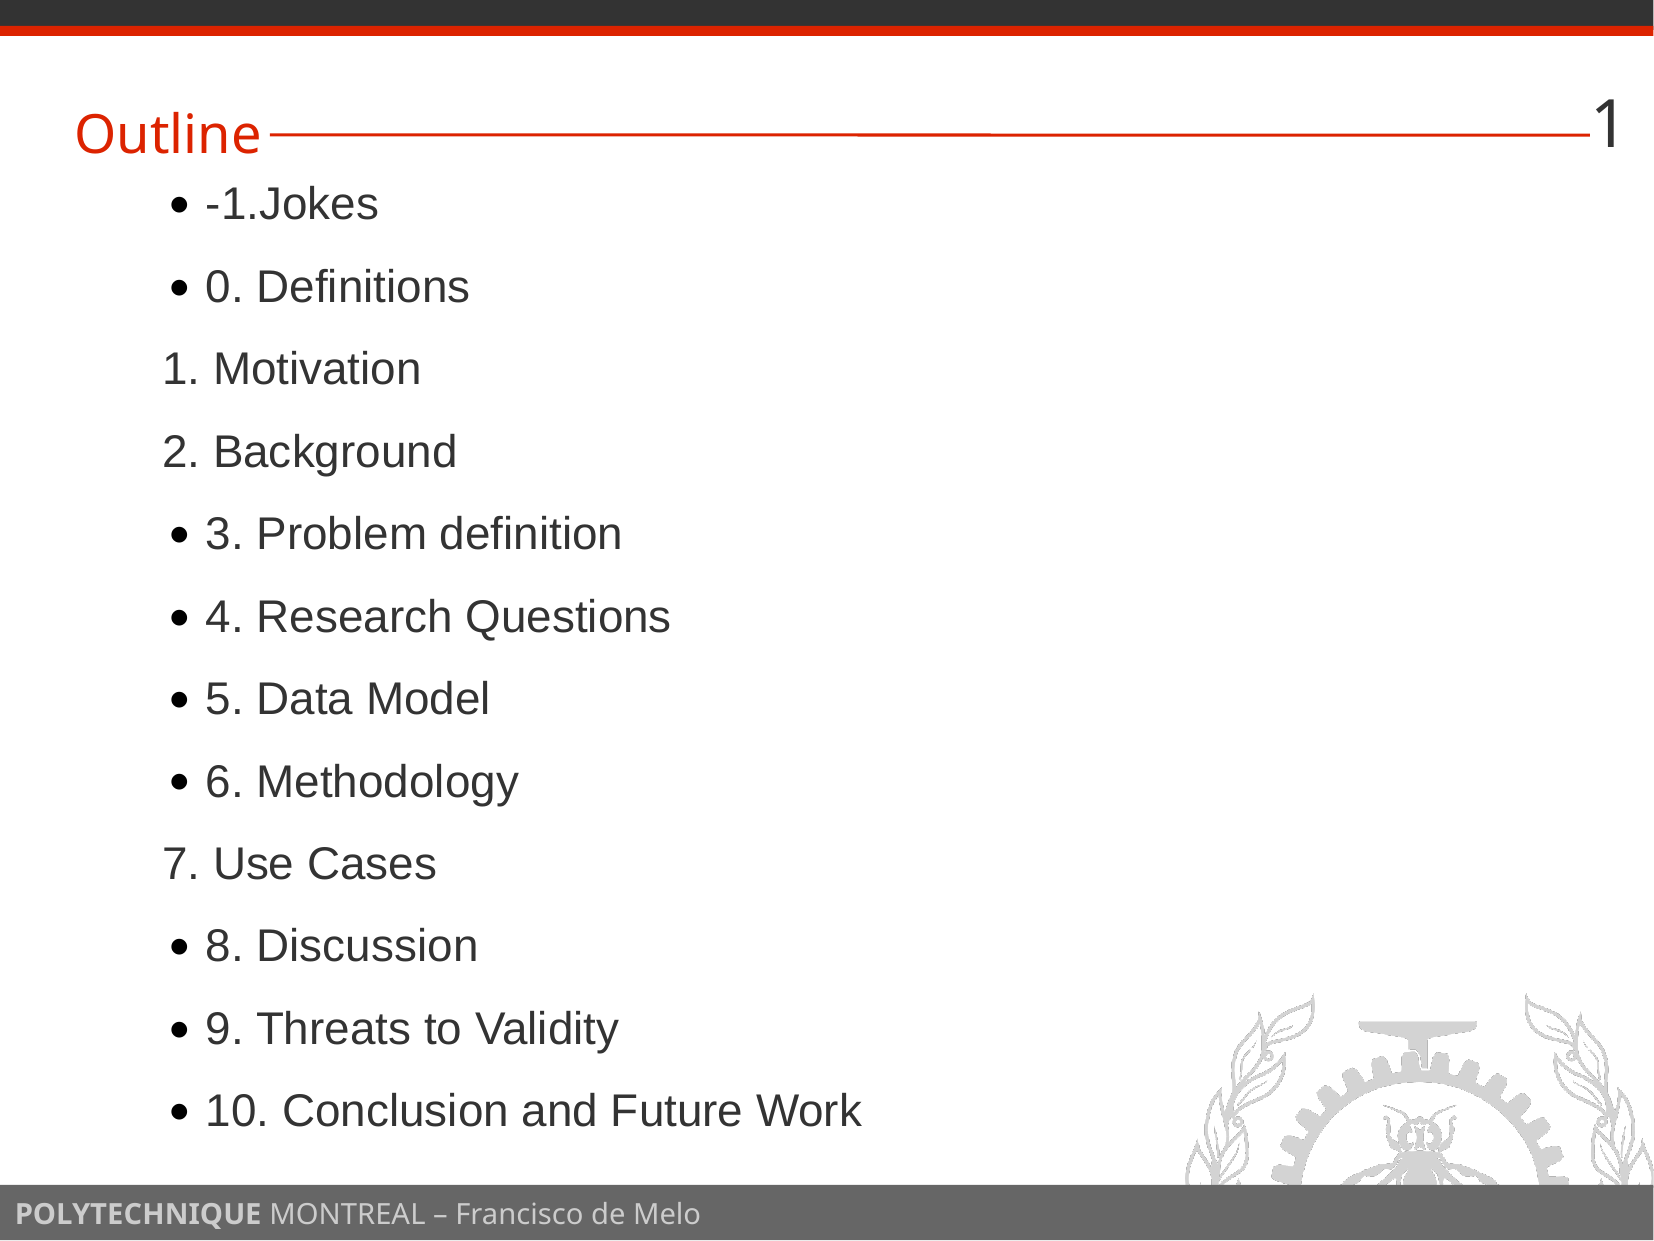

1
Outline
-1.Jokes
0. Definitions
1. Motivation
2. Background
3. Problem definition
4. Research Questions
5. Data Model
6. Methodology
7. Use Cases
8. Discussion
9. Threats to Validity
10. Conclusion and Future Work
POLYTECHNIQUE MONTREAL – Francisco de Melo